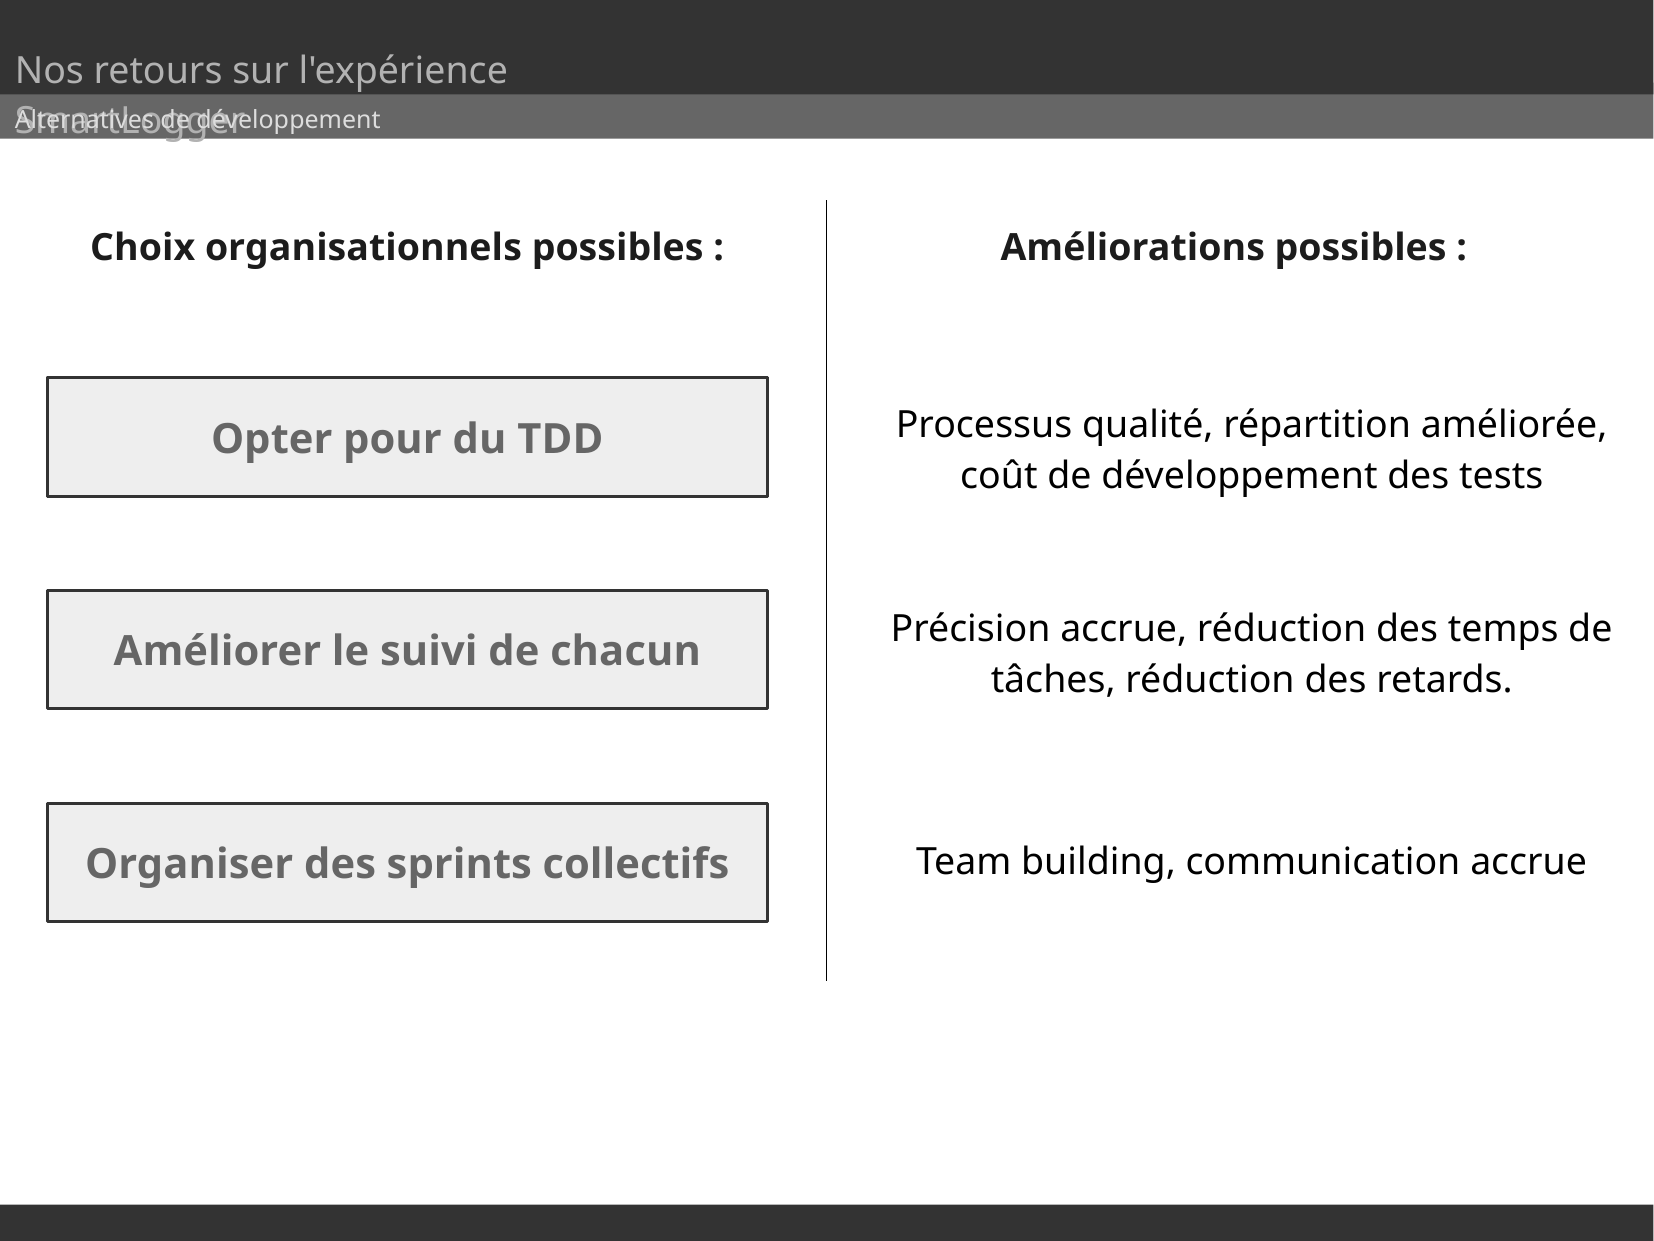

Nos retours sur l'expérience SmartLogger
Alternatives de développement
Choix organisationnels possibles :
Améliorations possibles :
Opter pour du TDD
Opter pour du TDD
Processus qualité, répartition améliorée, coût de développement des tests
Améliorer le suivi de chacun
Précision accrue, réduction des temps de tâches, réduction des retards.
Organiser des sprints collectifs
Team building, communication accrue